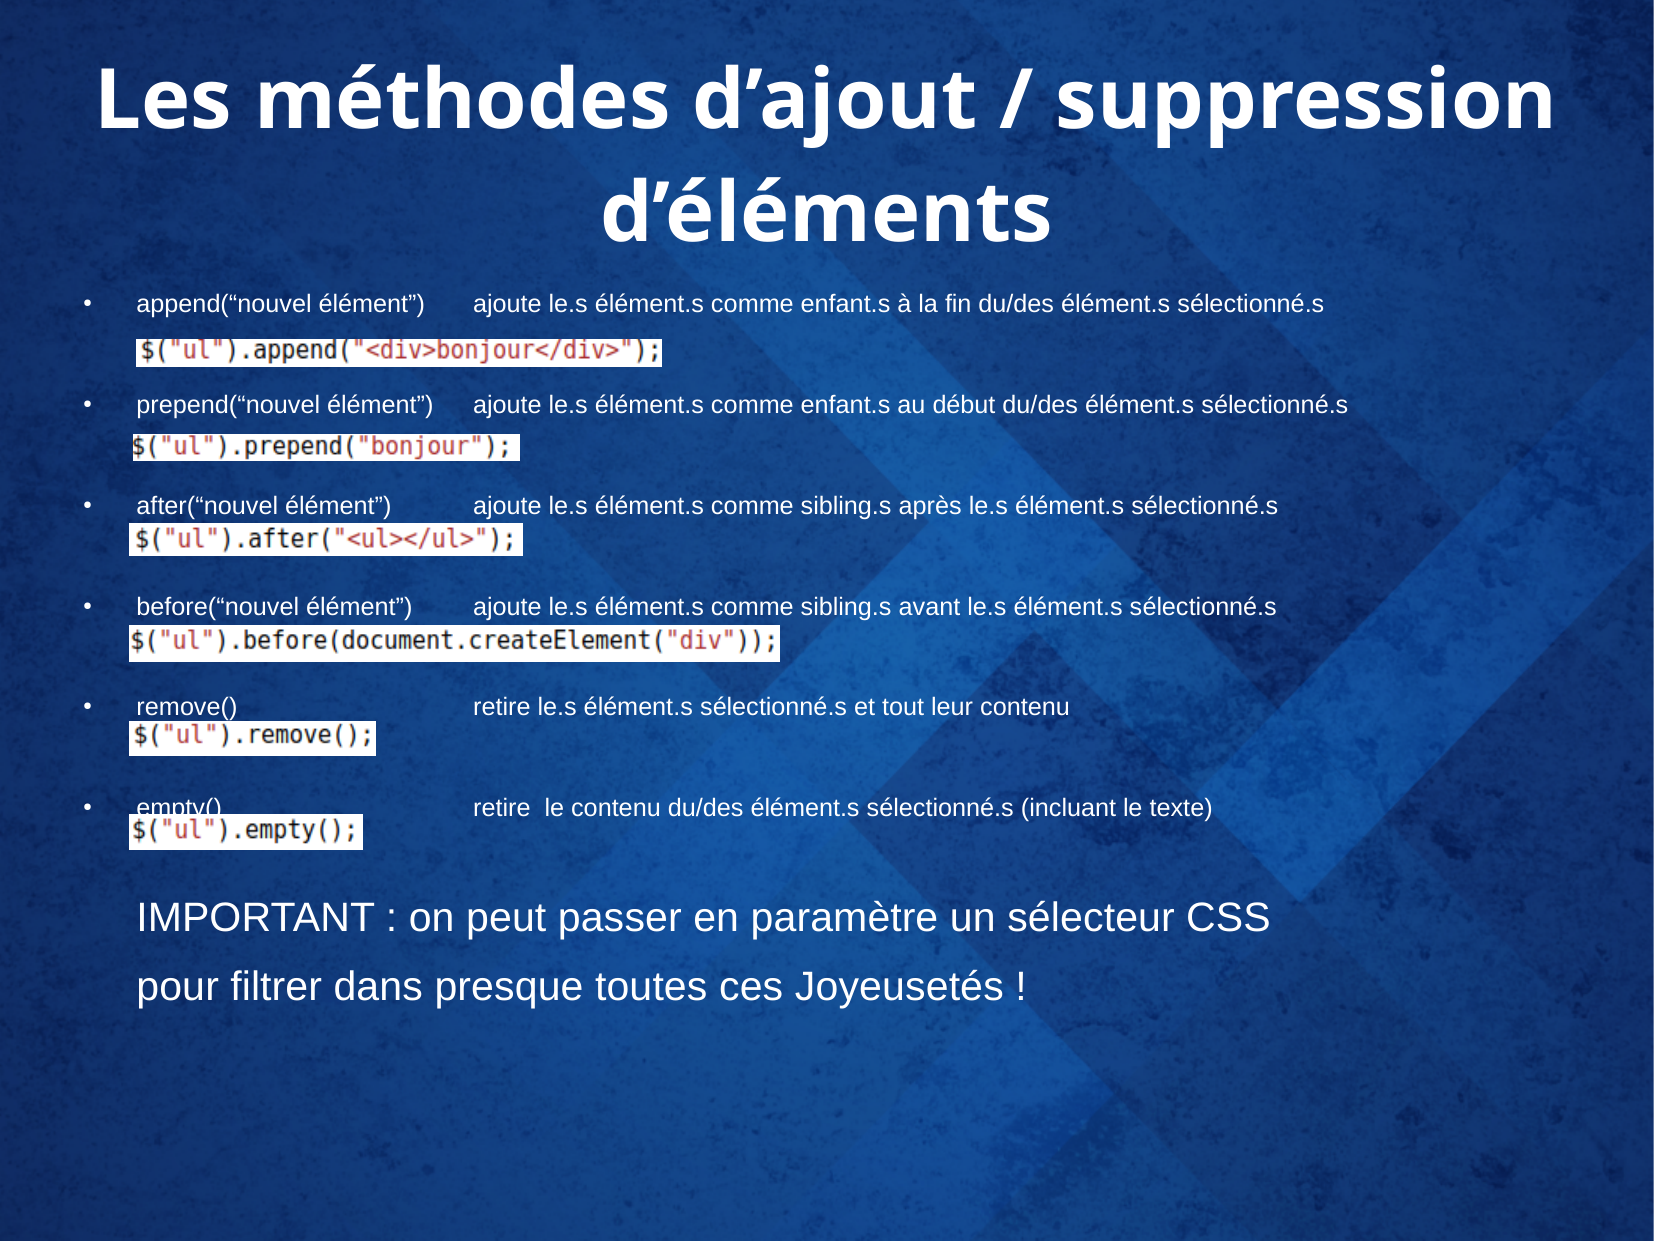

Les méthodes d’ajout / suppression d’éléments
# append(“nouvel élément”) 	ajoute le.s élément.s comme enfant.s à la fin du/des élément.s sélectionné.s
prepend(“nouvel élément”) 	ajoute le.s élément.s comme enfant.s au début du/des élément.s sélectionné.s
after(“nouvel élément”) 		ajoute le.s élément.s comme sibling.s après le.s élément.s sélectionné.s
before(“nouvel élément”) 	ajoute le.s élément.s comme sibling.s avant le.s élément.s sélectionné.s
remove() 					retire le.s élément.s sélectionné.s et tout leur contenu
empty() 					retire le contenu du/des élément.s sélectionné.s (incluant le texte)
IMPORTANT : on peut passer en paramètre un sélecteur CSS
pour filtrer dans presque toutes ces Joyeusetés !